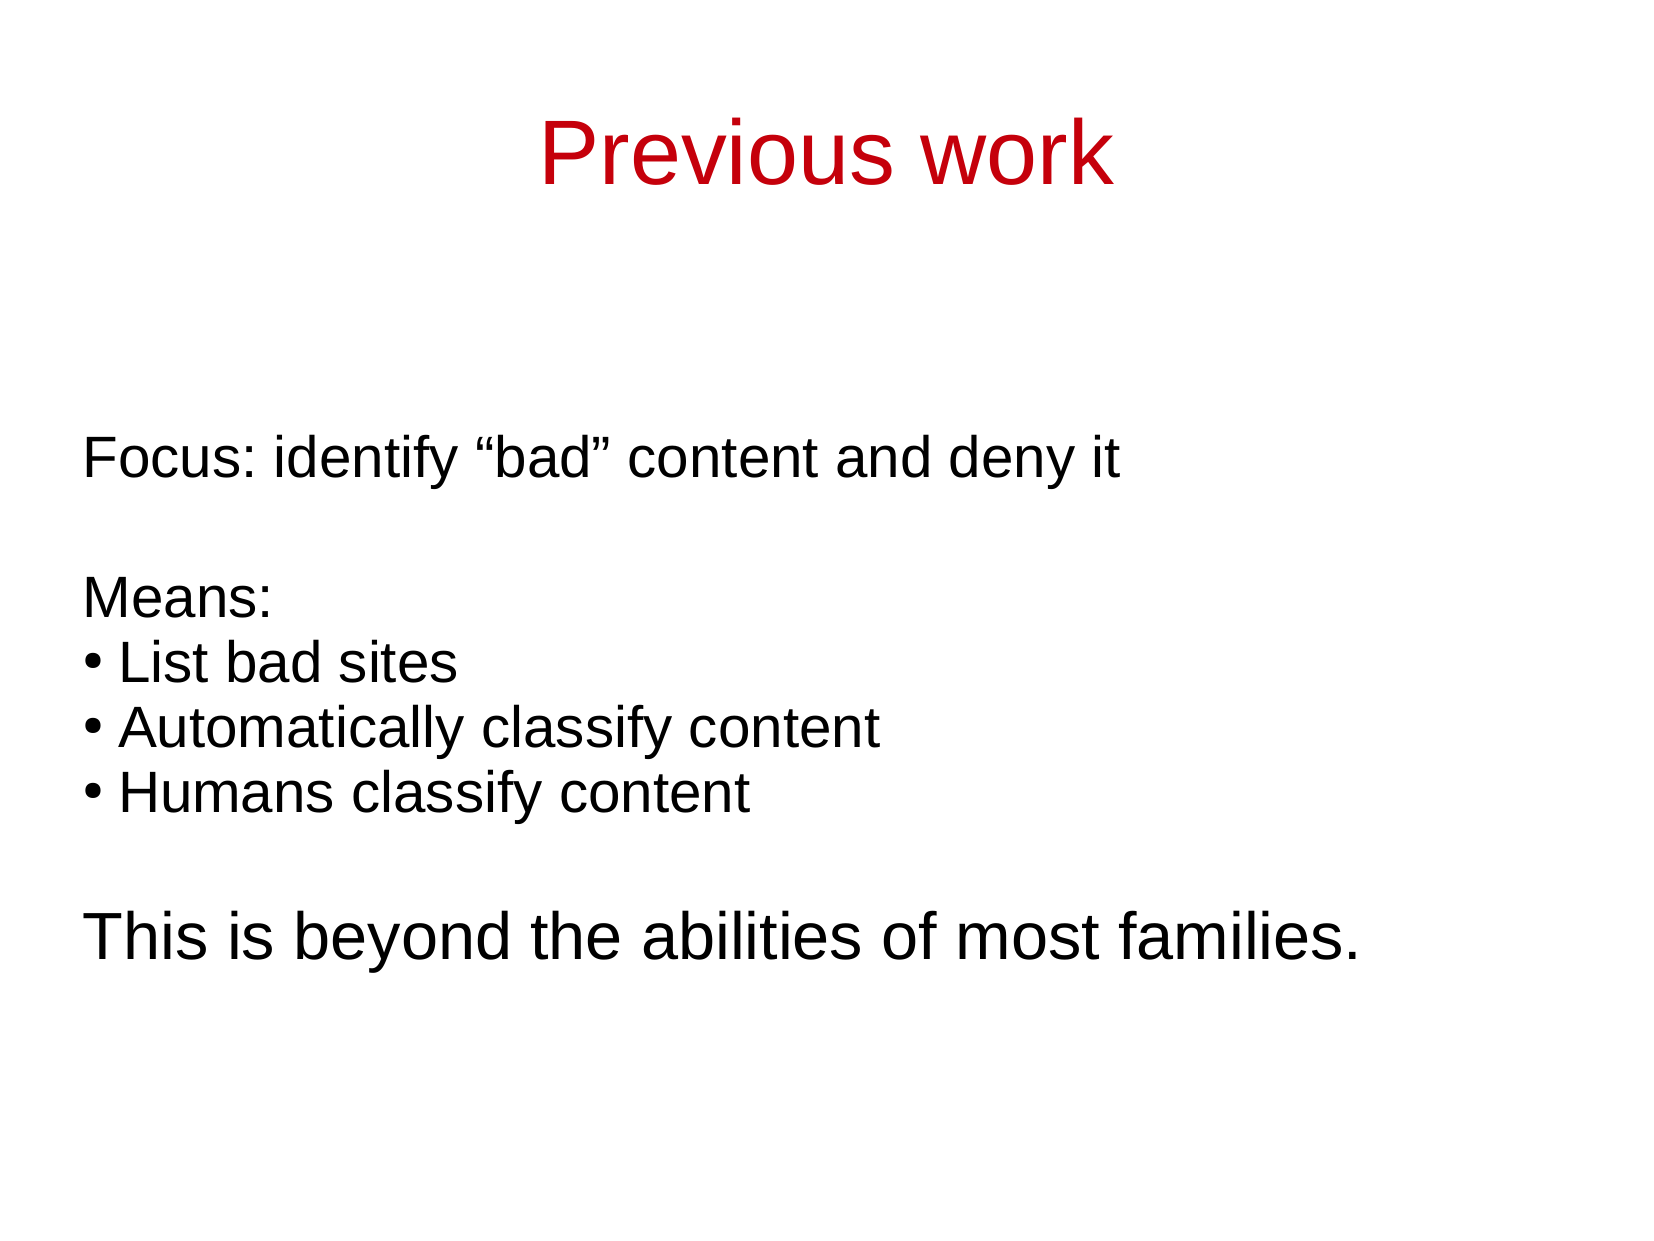

# Previous work
Focus: identify “bad” content and deny it
Means:
List bad sites
Automatically classify content
Humans classify content
This is beyond the abilities of most families.